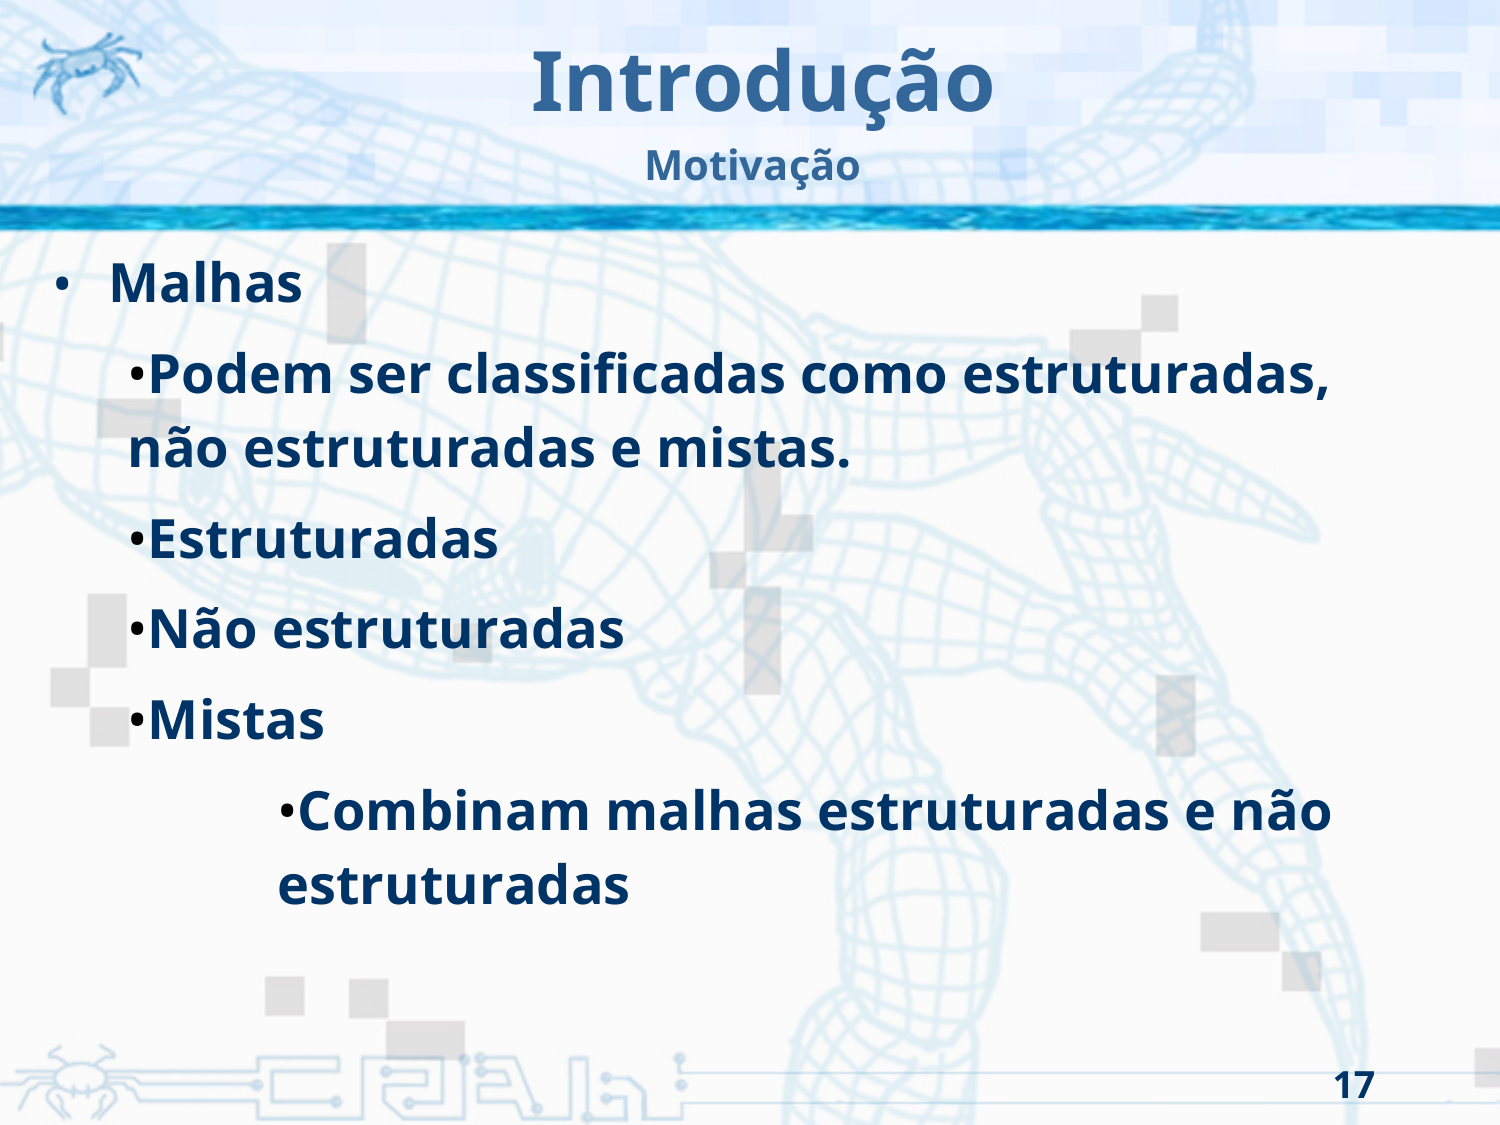

Introdução
Motivação
Malhas
Podem ser classificadas como estruturadas, não estruturadas e mistas.
Estruturadas
Não estruturadas
Mistas
Combinam malhas estruturadas e não estruturadas